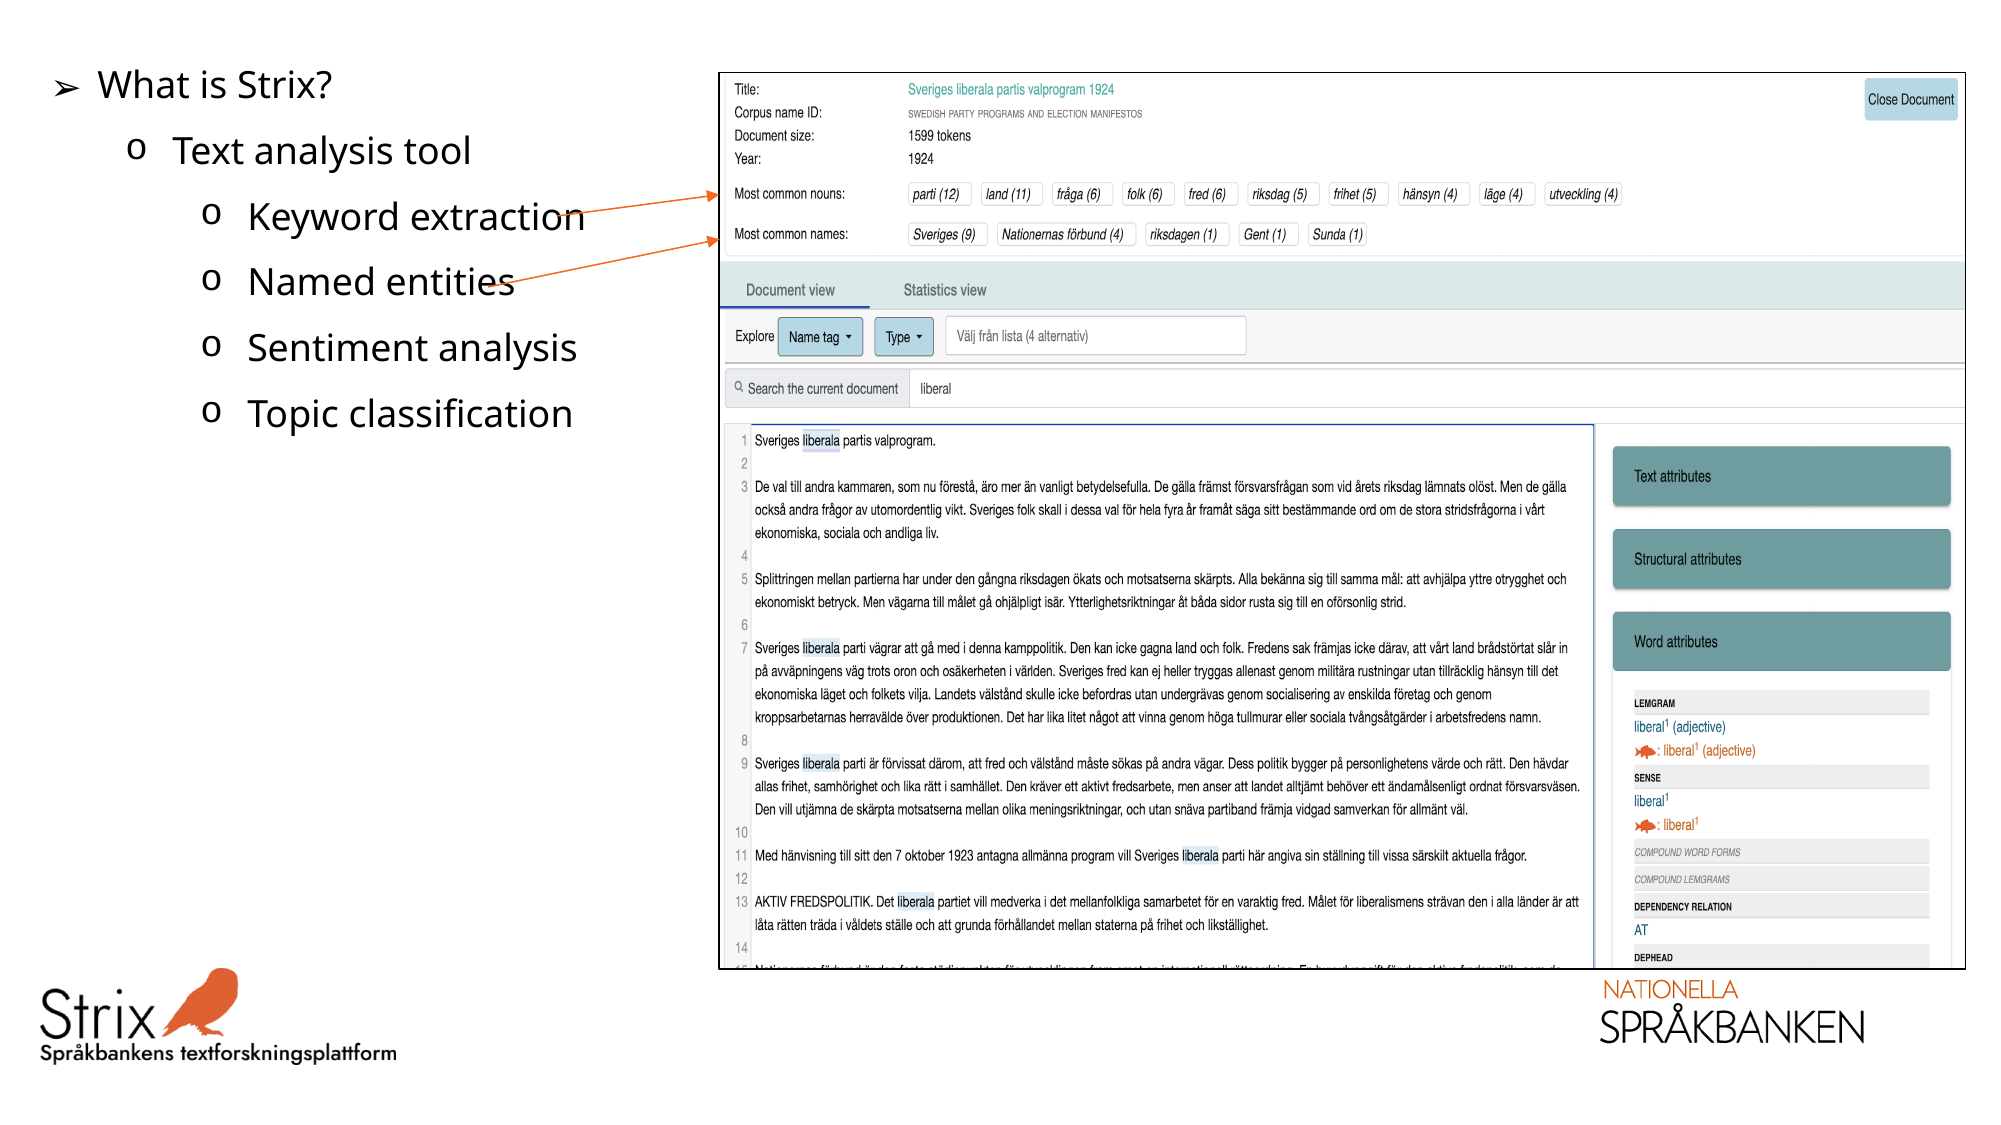

What is Strix?
Text analysis tool
Keyword extraction
Named entities
Sentiment analysis
Topic classification